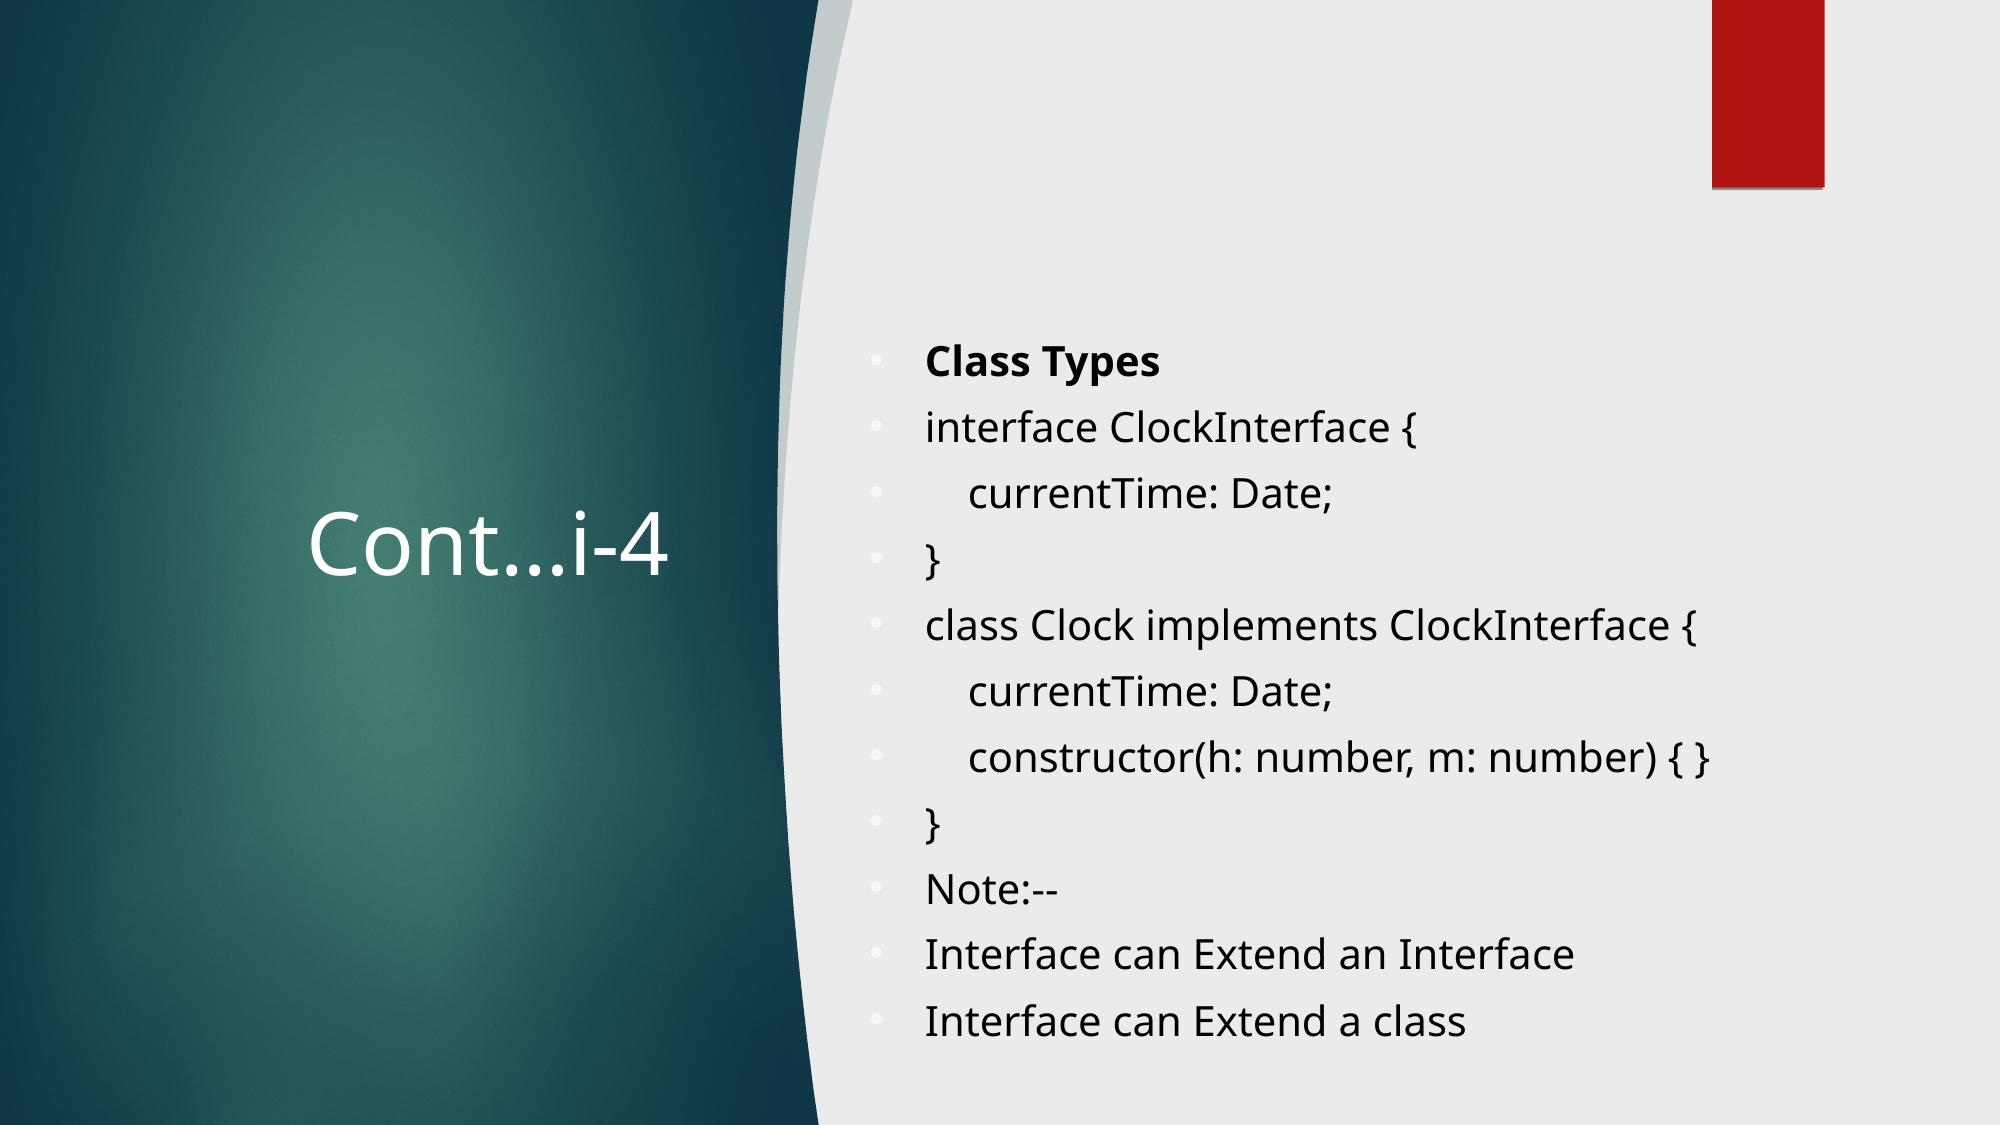

# Cont…i-4
Class Types
interface ClockInterface {
 currentTime: Date;
}
class Clock implements ClockInterface {
 currentTime: Date;
 constructor(h: number, m: number) { }
}
Note:--
Interface can Extend an Interface
Interface can Extend a class